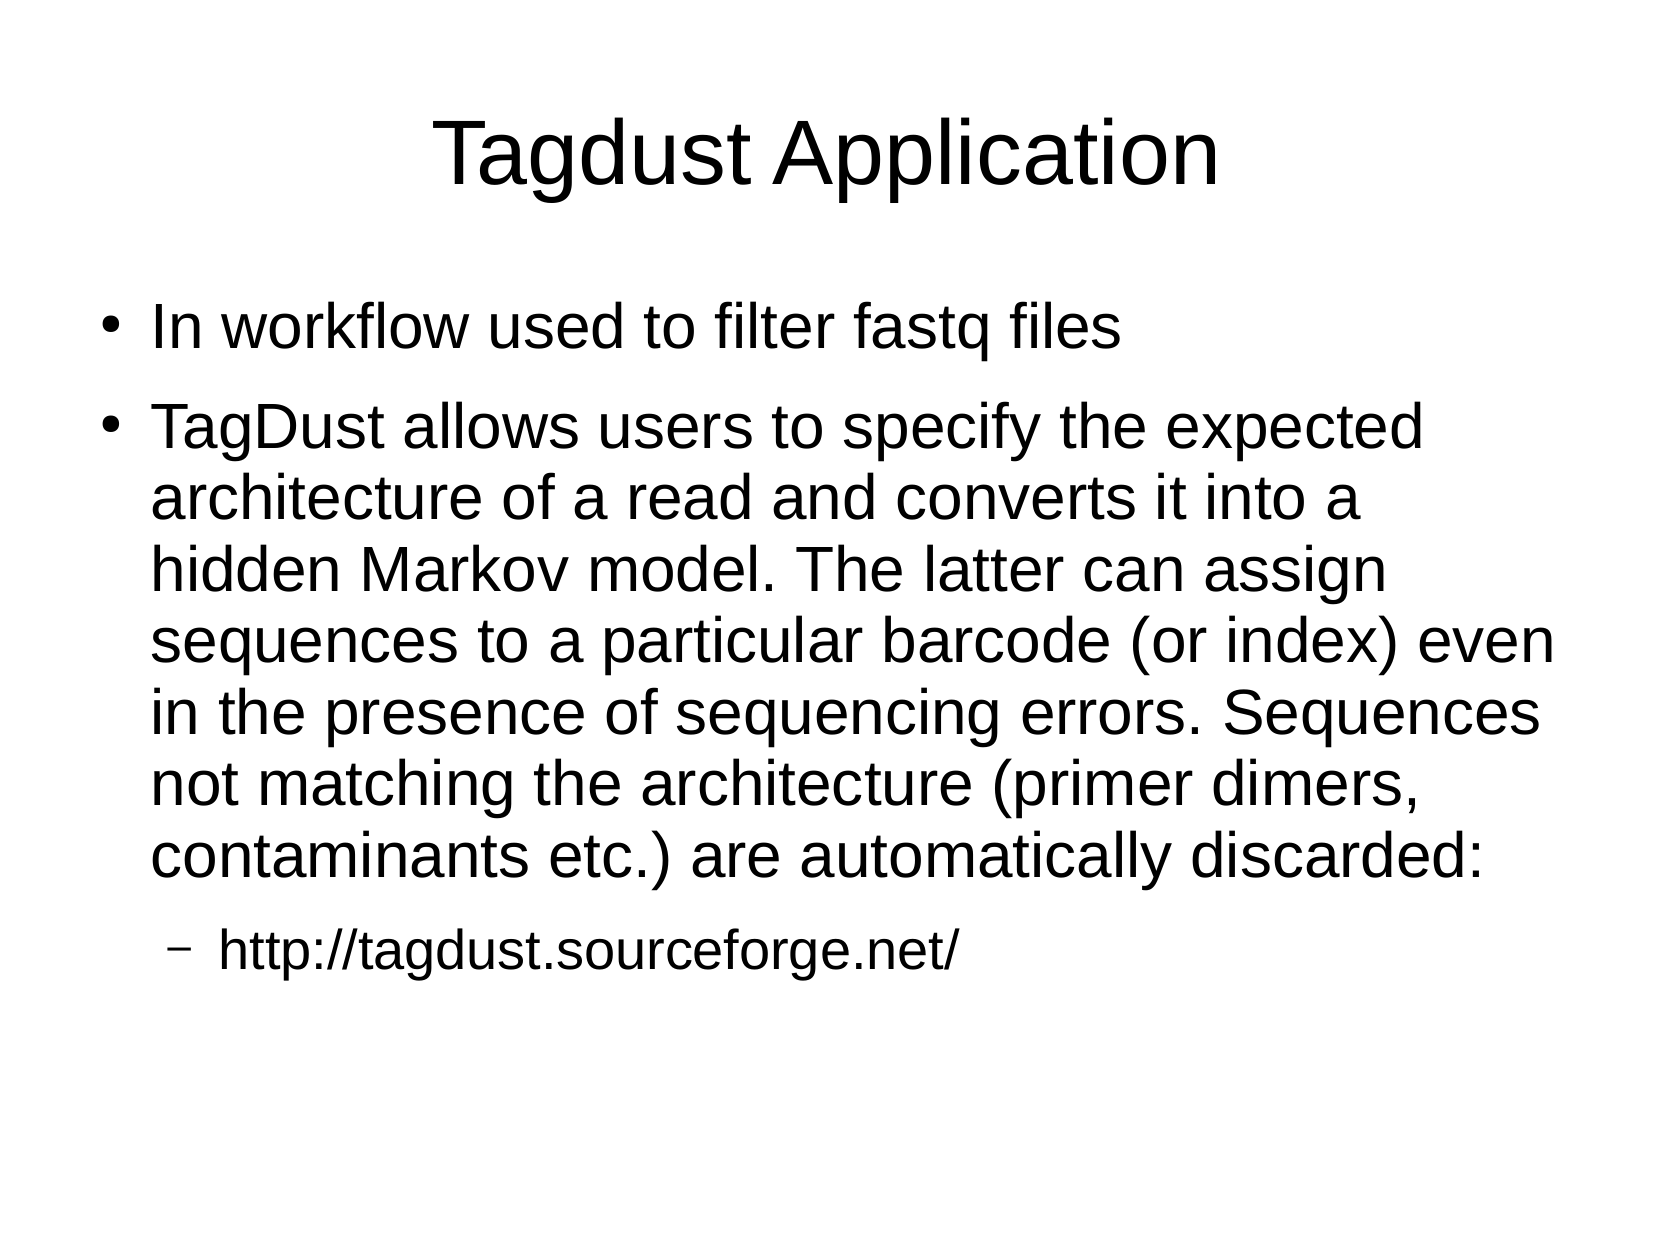

# Tagdust Application
In workflow used to filter fastq files
TagDust allows users to specify the expected architecture of a read and converts it into a hidden Markov model. The latter can assign sequences to a particular barcode (or index) even in the presence of sequencing errors. Sequences not matching the architecture (primer dimers, contaminants etc.) are automatically discarded:
http://tagdust.sourceforge.net/